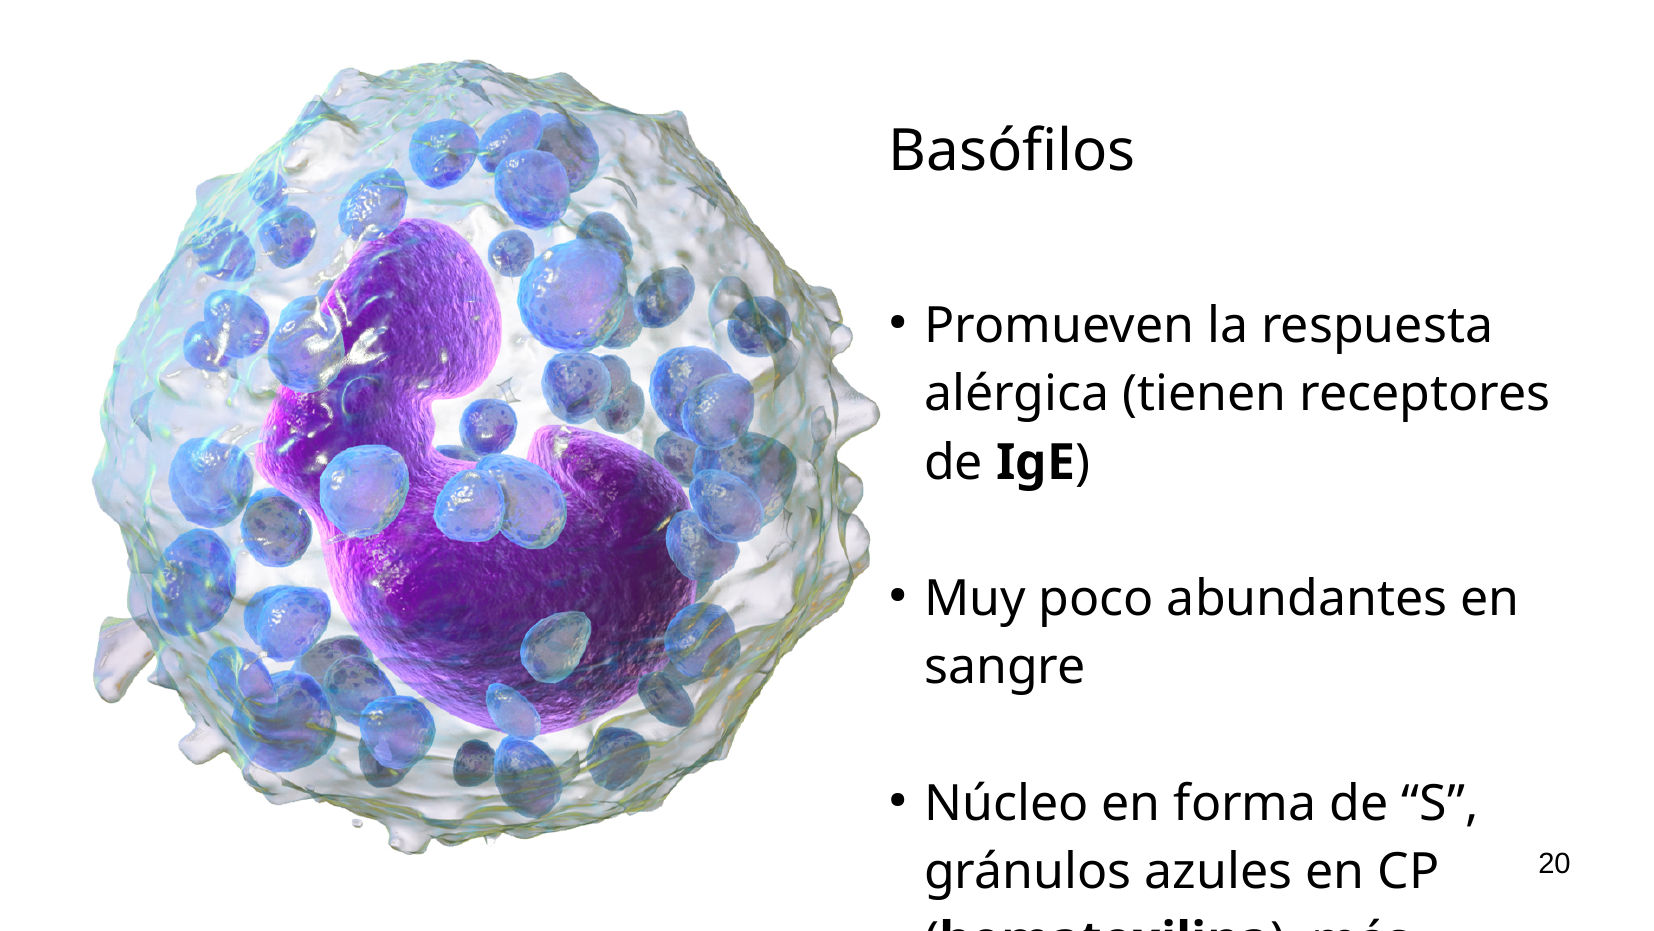

Basófilos
Promueven la respuesta alérgica (tienen receptores de IgE)
Muy poco abundantes en sangre
Núcleo en forma de “S”, gránulos azules en CP (hematoxilina), más grandes que los de Ef
Se originan en la médula ósea
20